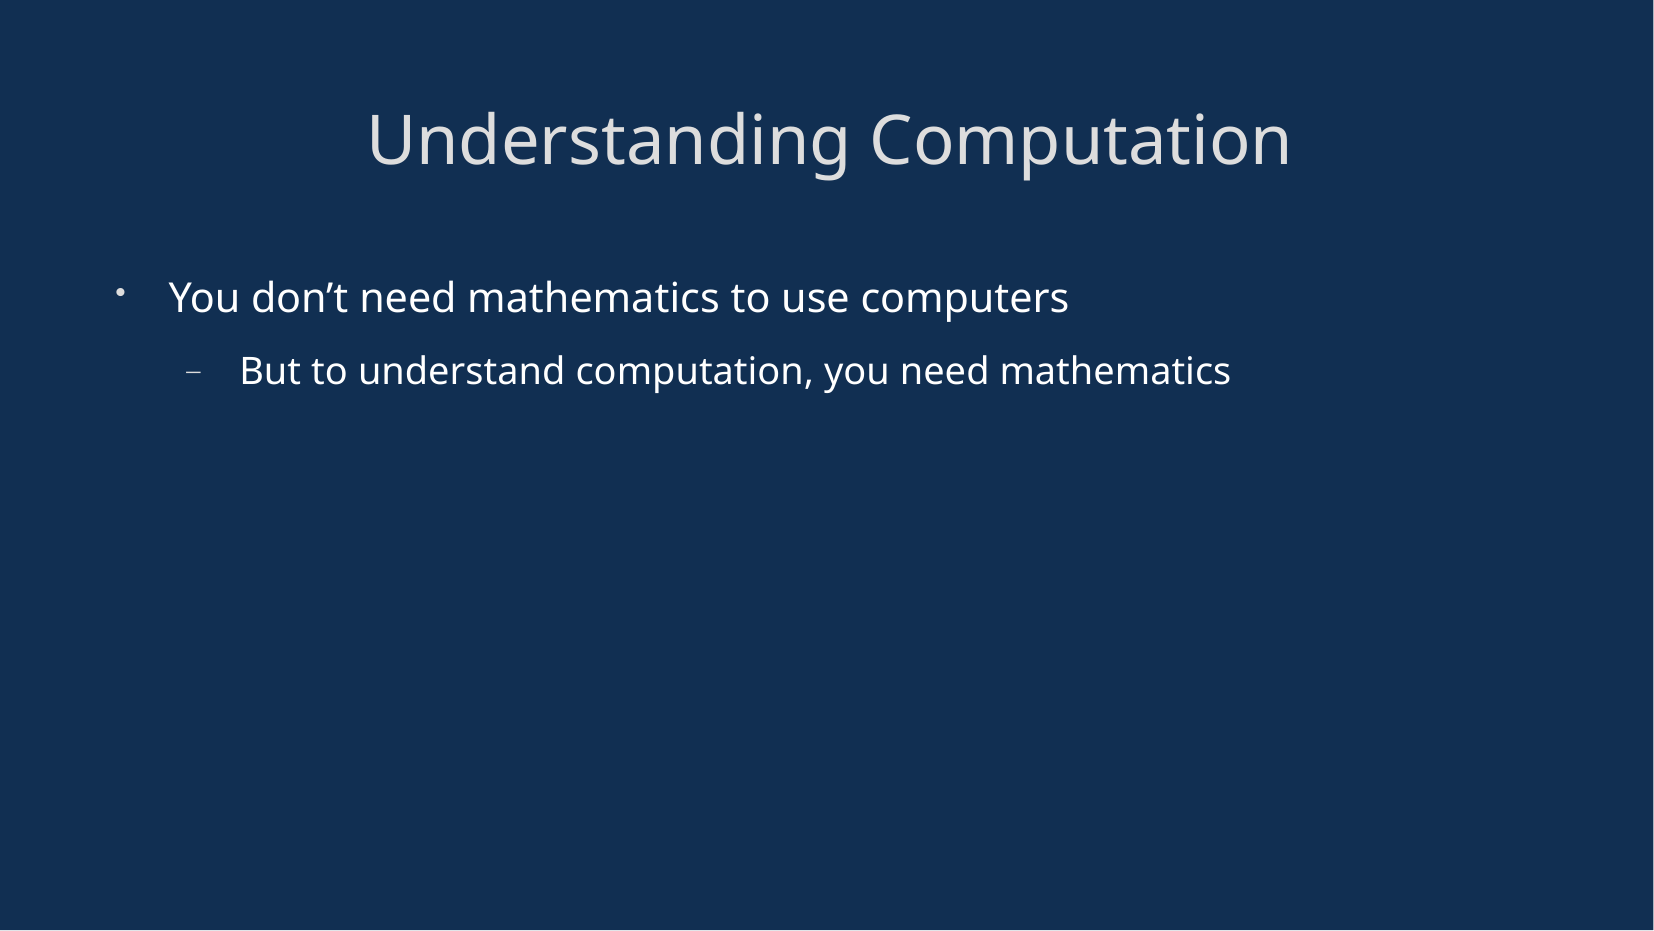

# Understanding Computation
You don’t need mathematics to use computers
But to understand computation, you need mathematics